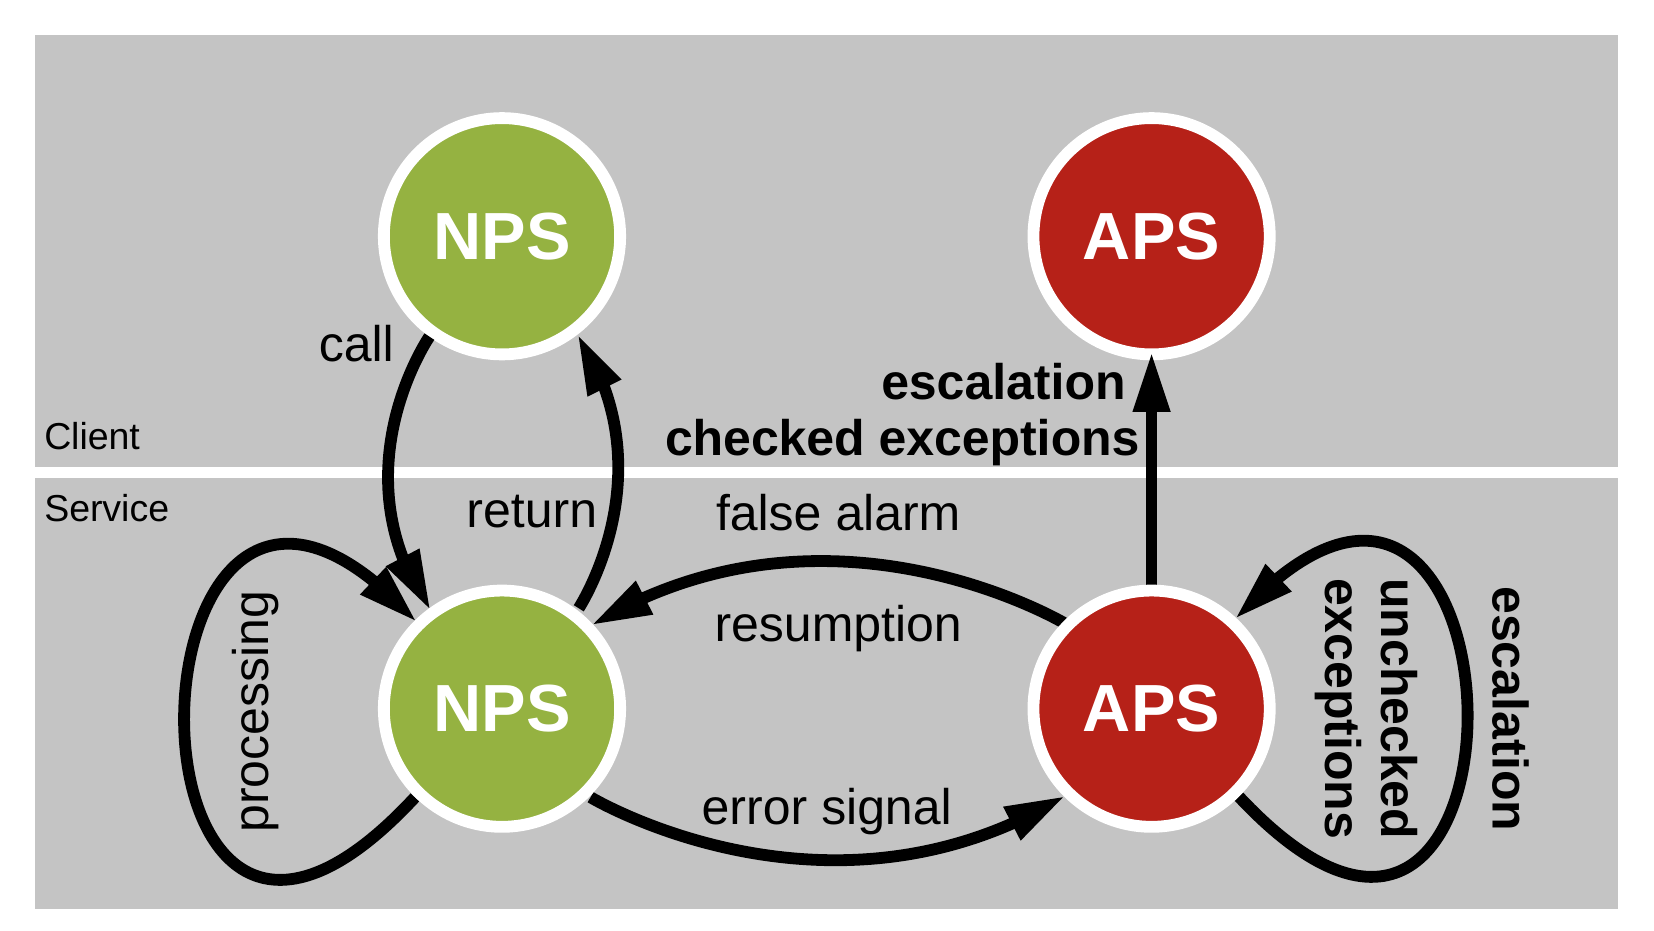

Client
NPS
APS
call
escalation
checked exceptions
return
Service
false alarm
resumption
escalation
unchecked
exceptions
NPS
APS
processing
error signal
Advanced Design and Programming
34
© 2019 Dirk Riehle - Some Rights Reserved